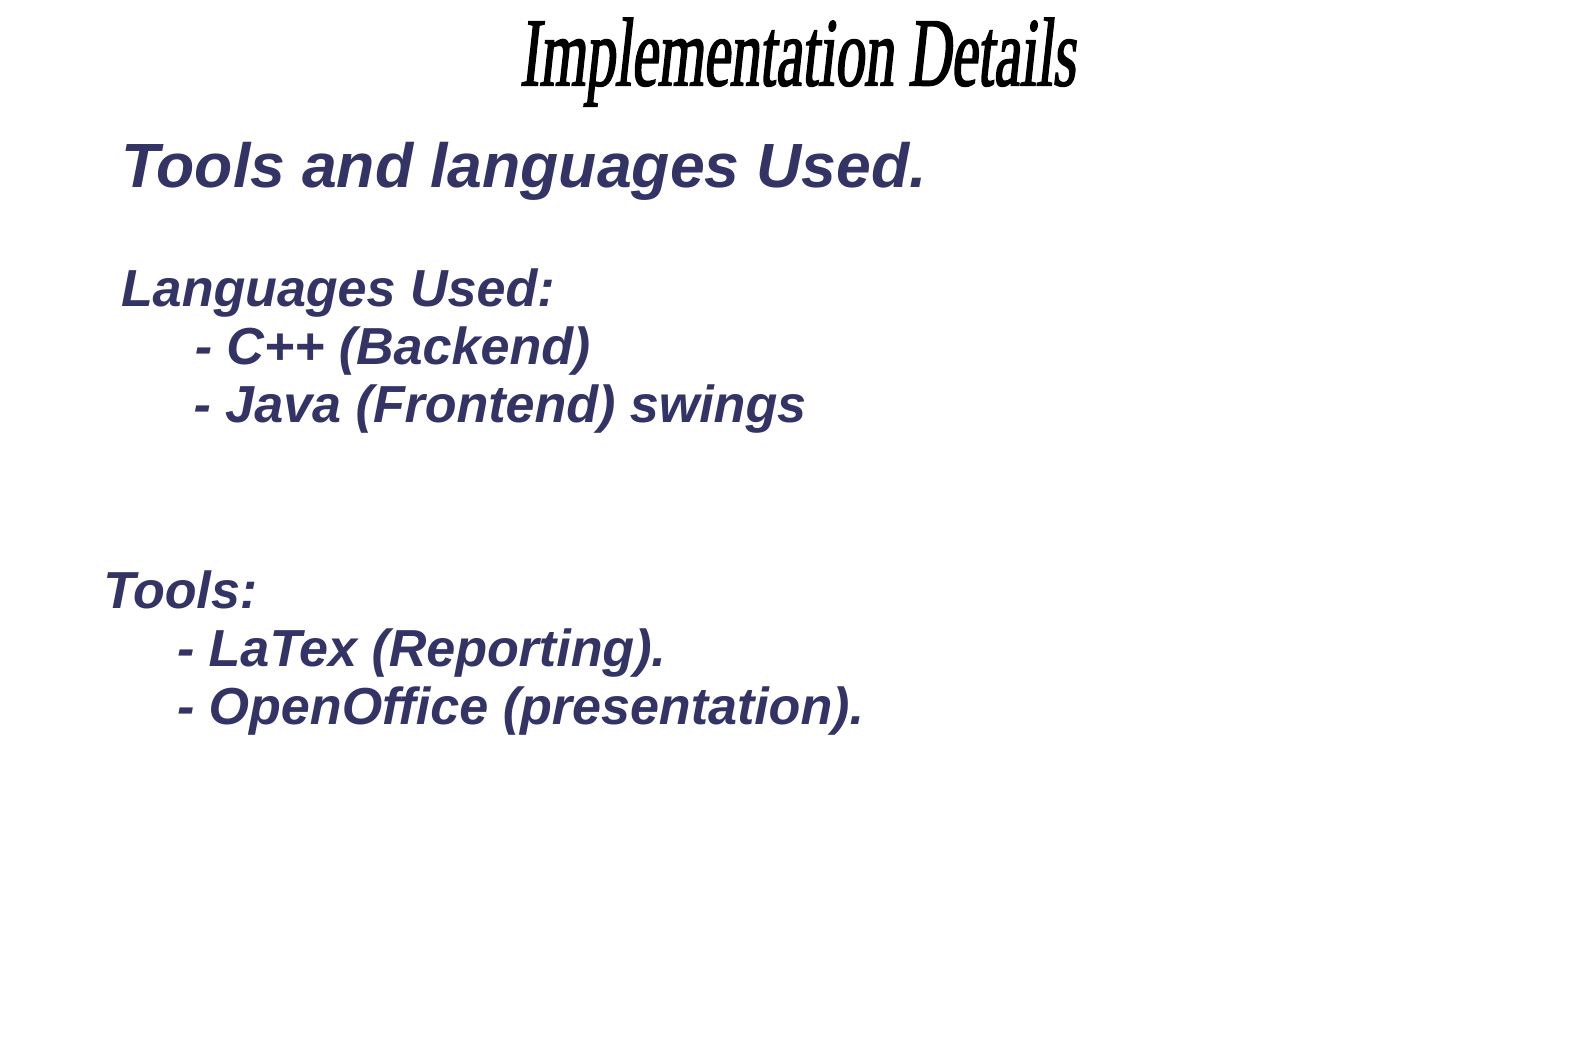

Implementation Details
Tools and languages Used.
Languages Used:
	- C++ (Backend)
 - Java (Frontend) swings
Tools:
	- LaTex (Reporting).
	- OpenOffice (presentation).